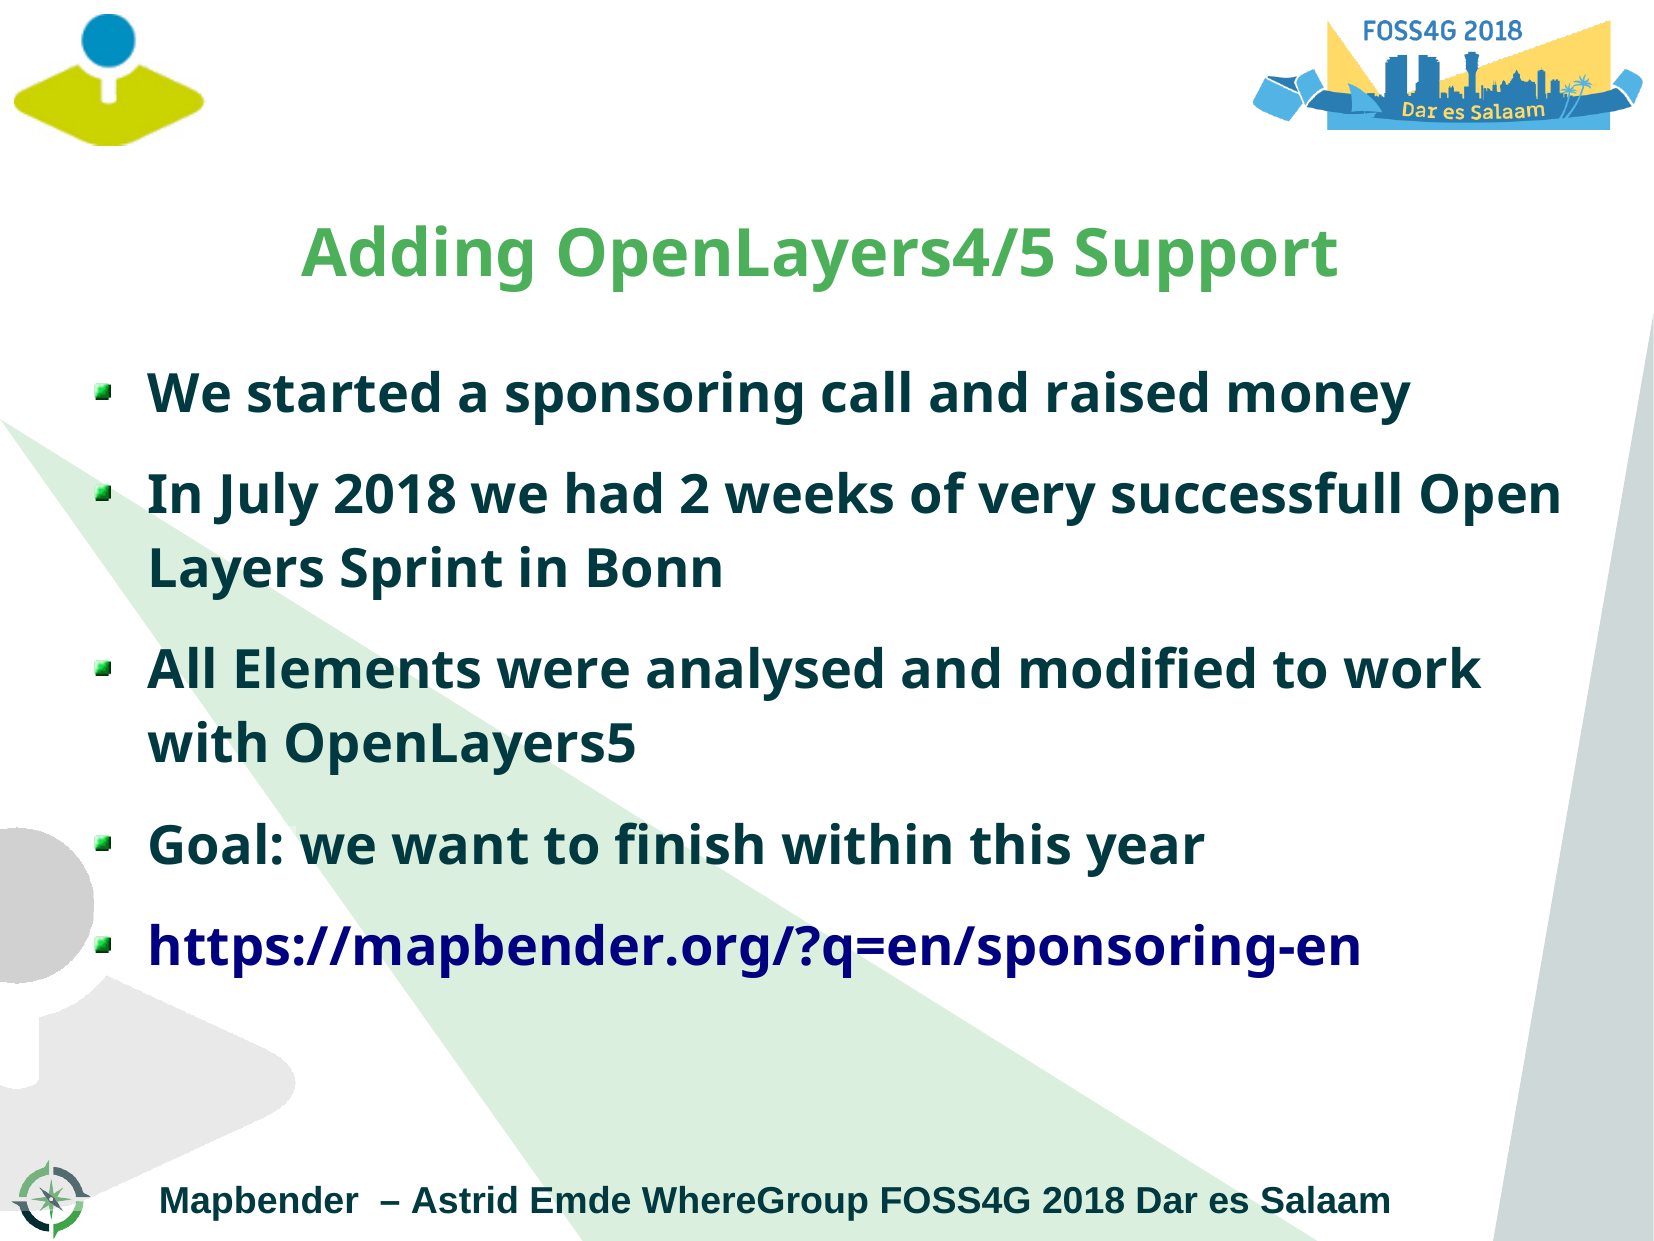

# Adding OpenLayers4/5 Support
We started a sponsoring call and raised money
In July 2018 we had 2 weeks of very successfull Open Layers Sprint in Bonn
All Elements were analysed and modified to work with OpenLayers5
Goal: we want to finish within this year
https://mapbender.org/?q=en/sponsoring-en